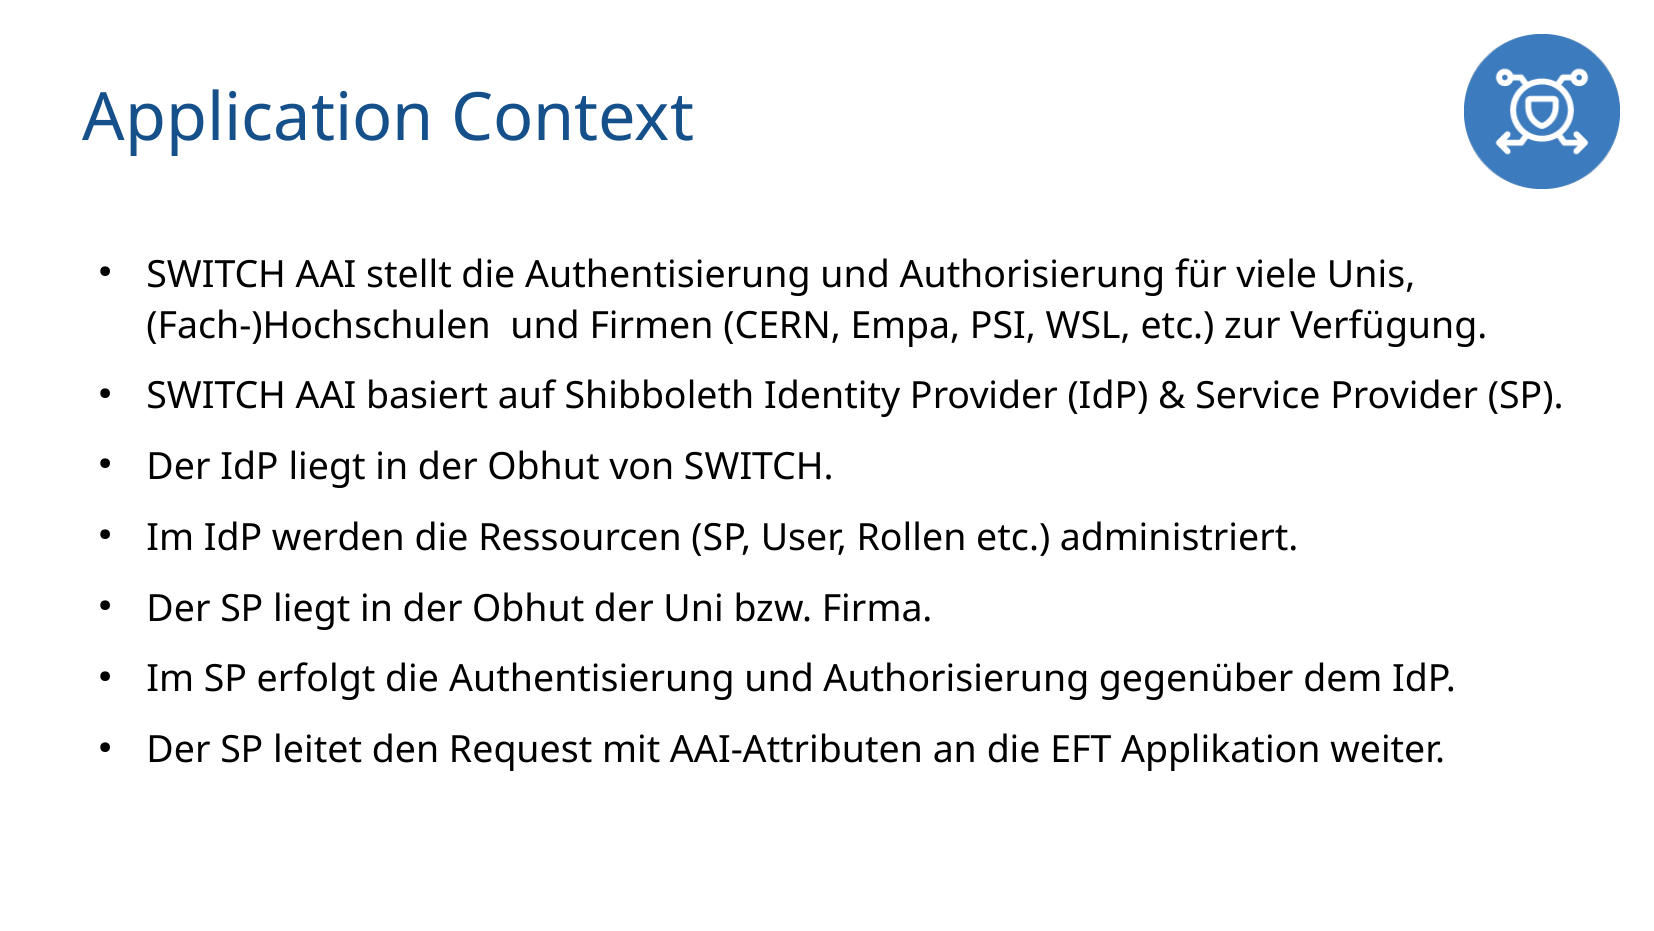

# Application Context
SWITCH AAI stellt die Authentisierung und Authorisierung für viele Unis, (Fach-)Hochschulen und Firmen (CERN, Empa, PSI, WSL, etc.) zur Verfügung.
SWITCH AAI basiert auf Shibboleth Identity Provider (IdP) & Service Provider (SP).
Der IdP liegt in der Obhut von SWITCH.
Im IdP werden die Ressourcen (SP, User, Rollen etc.) administriert.
Der SP liegt in der Obhut der Uni bzw. Firma.
Im SP erfolgt die Authentisierung und Authorisierung gegenüber dem IdP.
Der SP leitet den Request mit AAI-Attributen an die EFT Applikation weiter.